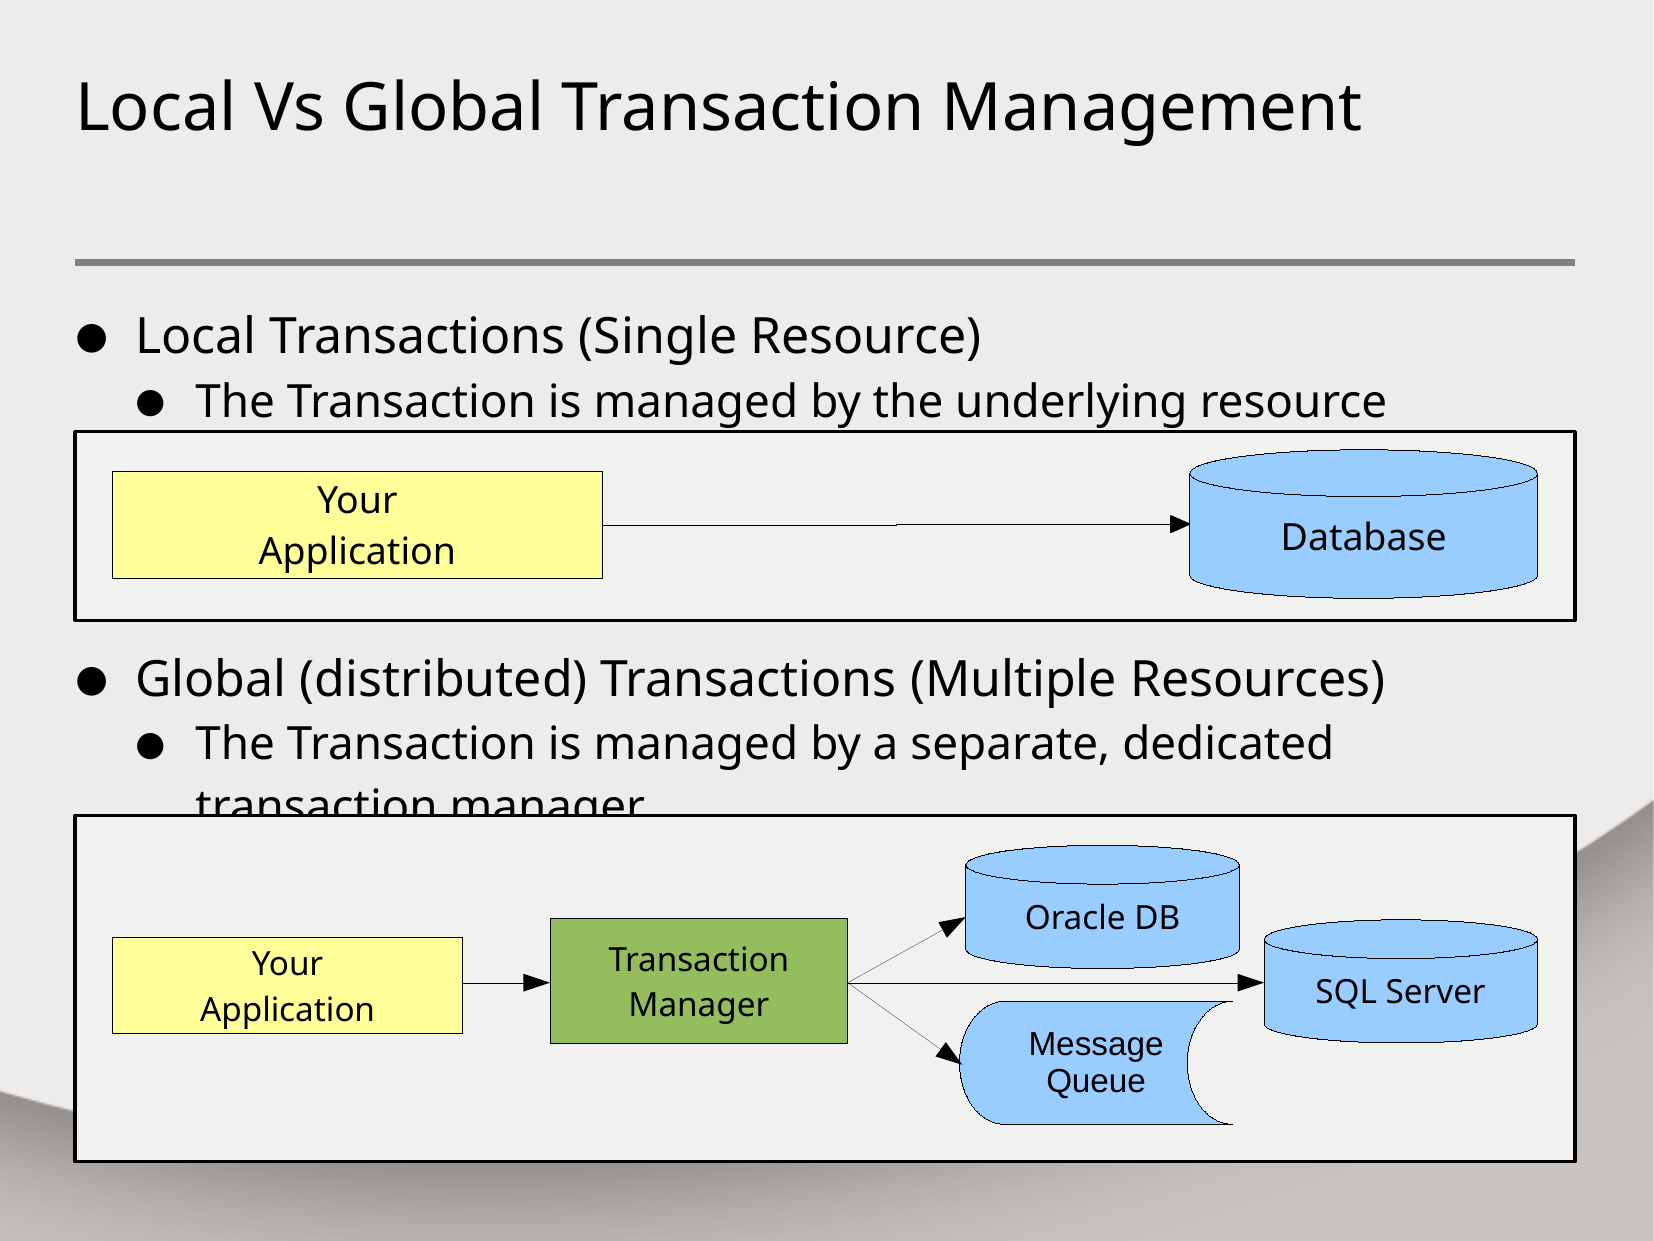

# Local Vs Global Transaction Management
Local Transactions (Single Resource)
The Transaction is managed by the underlying resource
Global (distributed) Transactions (Multiple Resources)
The Transaction is managed by a separate, dedicated transaction manager
Database
Your
Application
Oracle DB
Transaction
Manager
SQL Server
Your
Application
Message
Queue